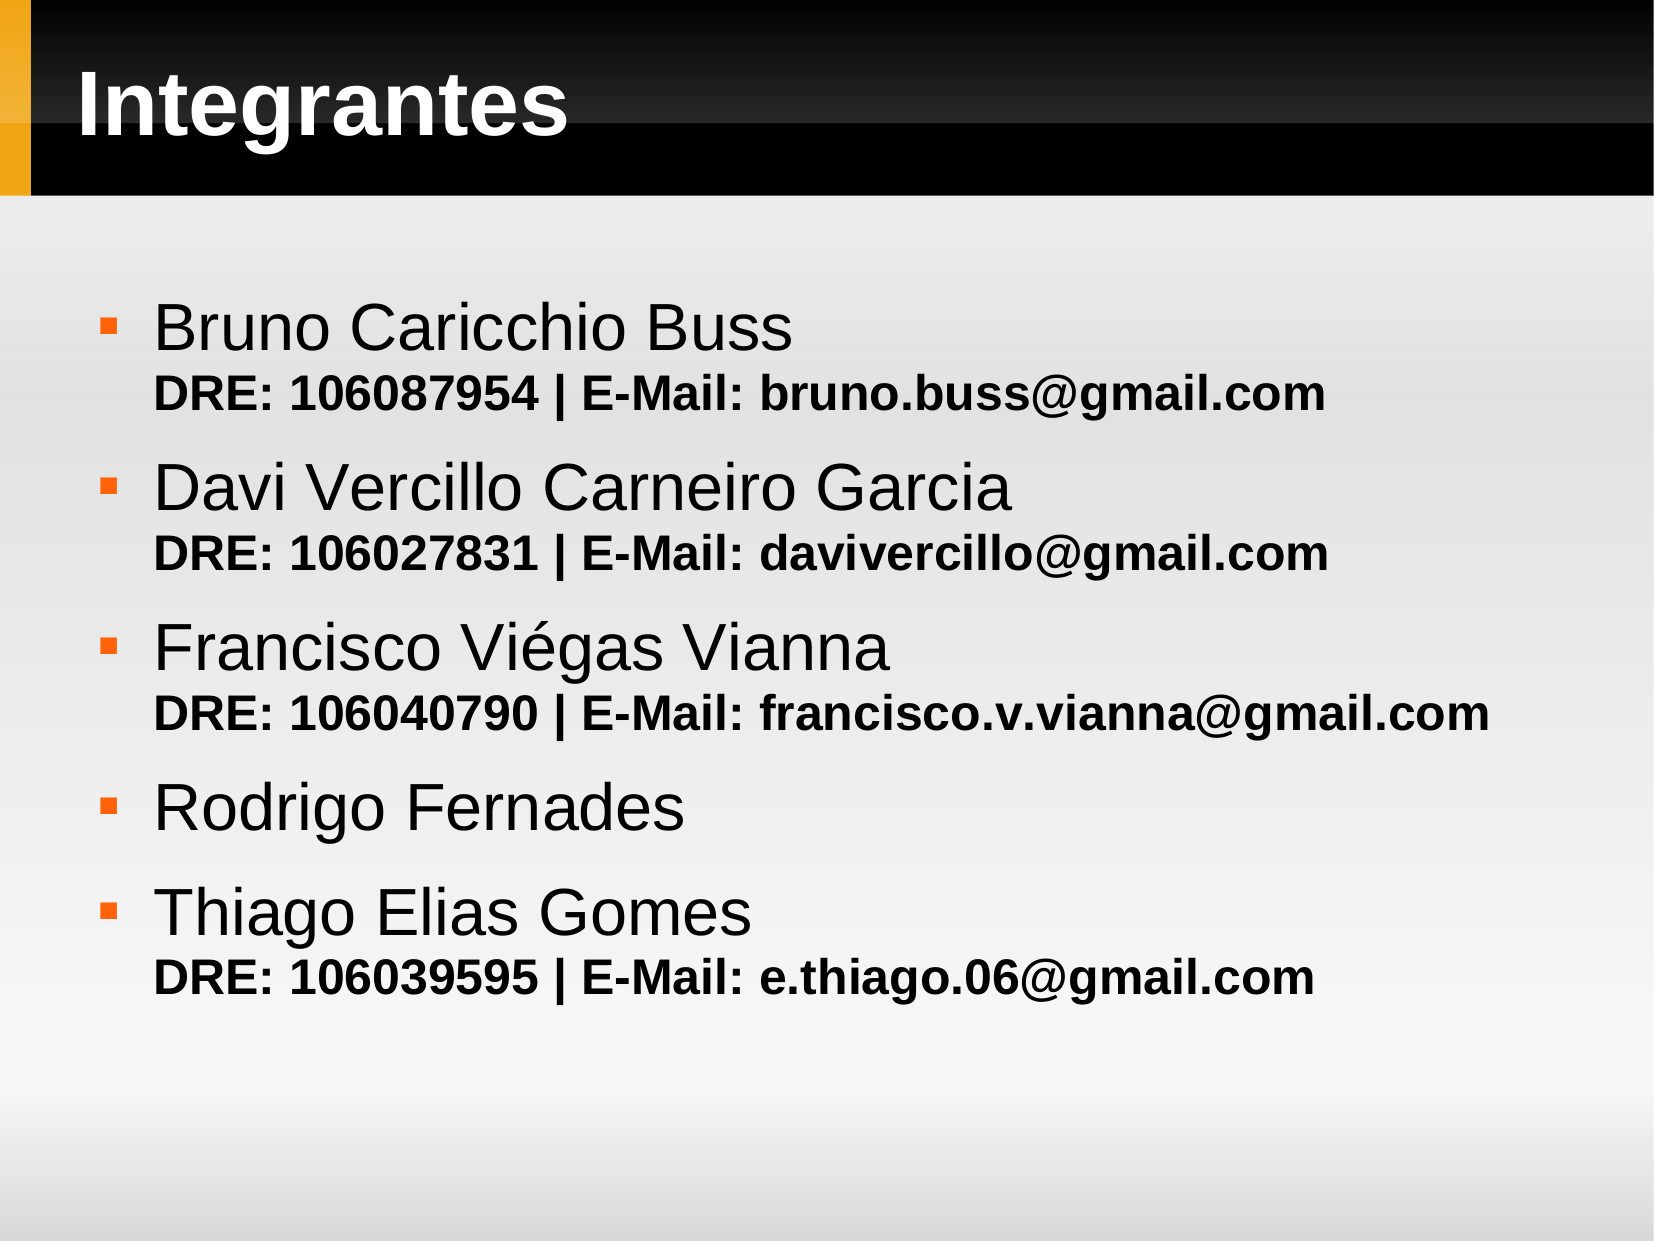

# Integrantes
Bruno Caricchio Buss
DRE: 106087954 | E-Mail: bruno.buss@gmail.com
Davi Vercillo Carneiro Garcia
DRE: 106027831 | E-Mail: davivercillo@gmail.com
Francisco Viégas Vianna
DRE: 106040790 | E-Mail: francisco.v.vianna@gmail.com
Rodrigo Fernades
Thiago Elias Gomes
DRE: 106039595 | E-Mail: e.thiago.06@gmail.com